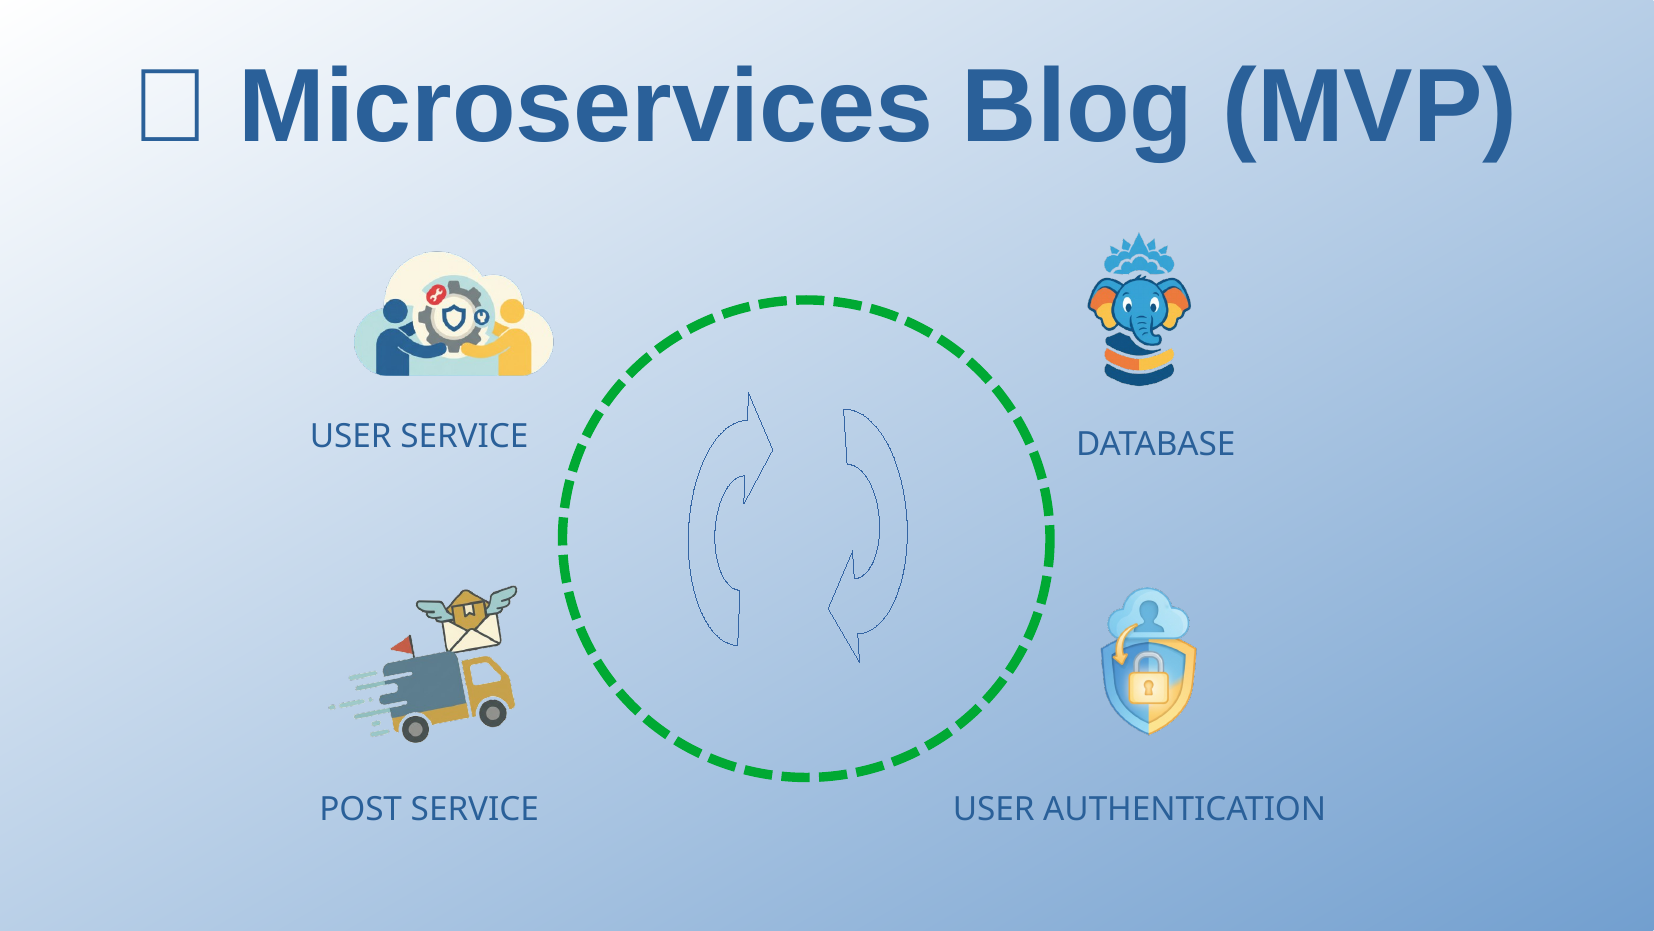

🍏 Microservices Blog (MVP)
USER SERVICE
DATABASE
POST SERVICE
USER AUTHENTICATION